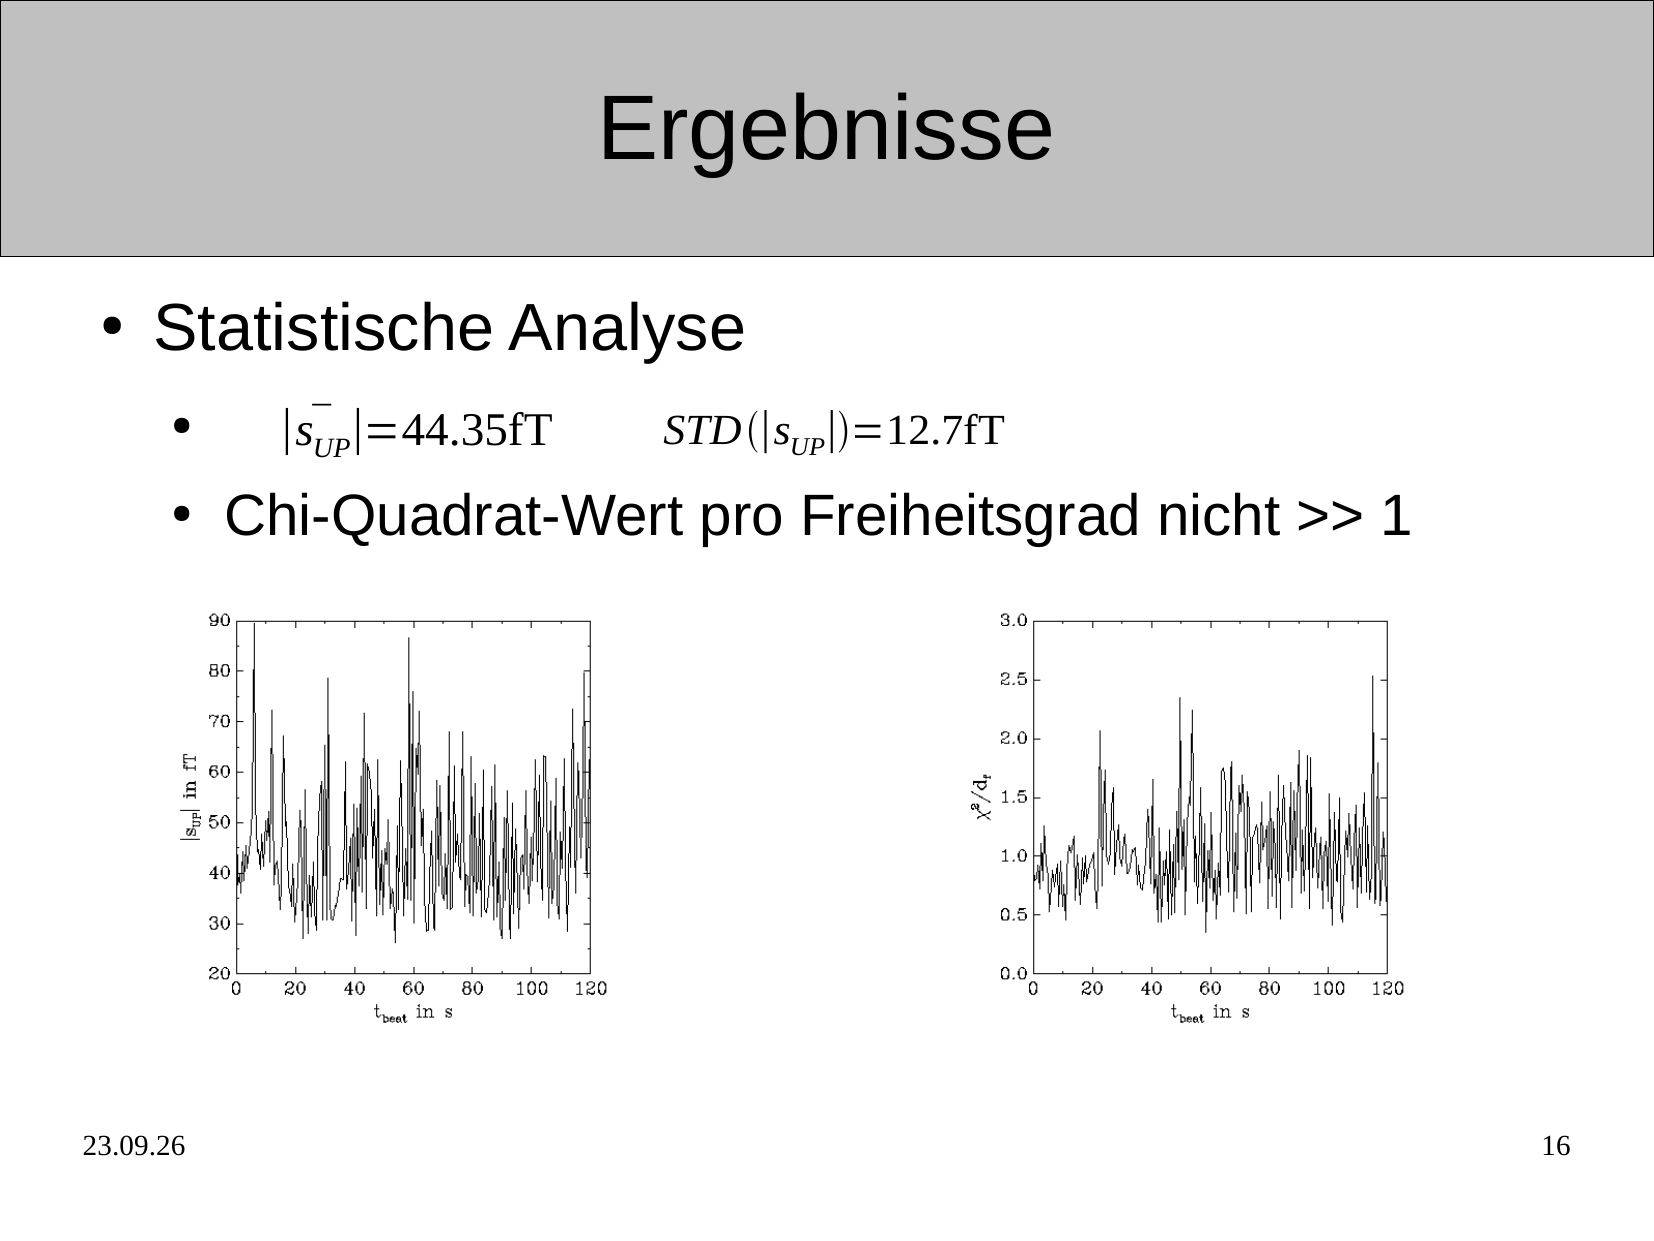

Ergebnisse
# Statistische Analyse
Chi-Quadrat-Wert pro Freiheitsgrad nicht >> 1
16